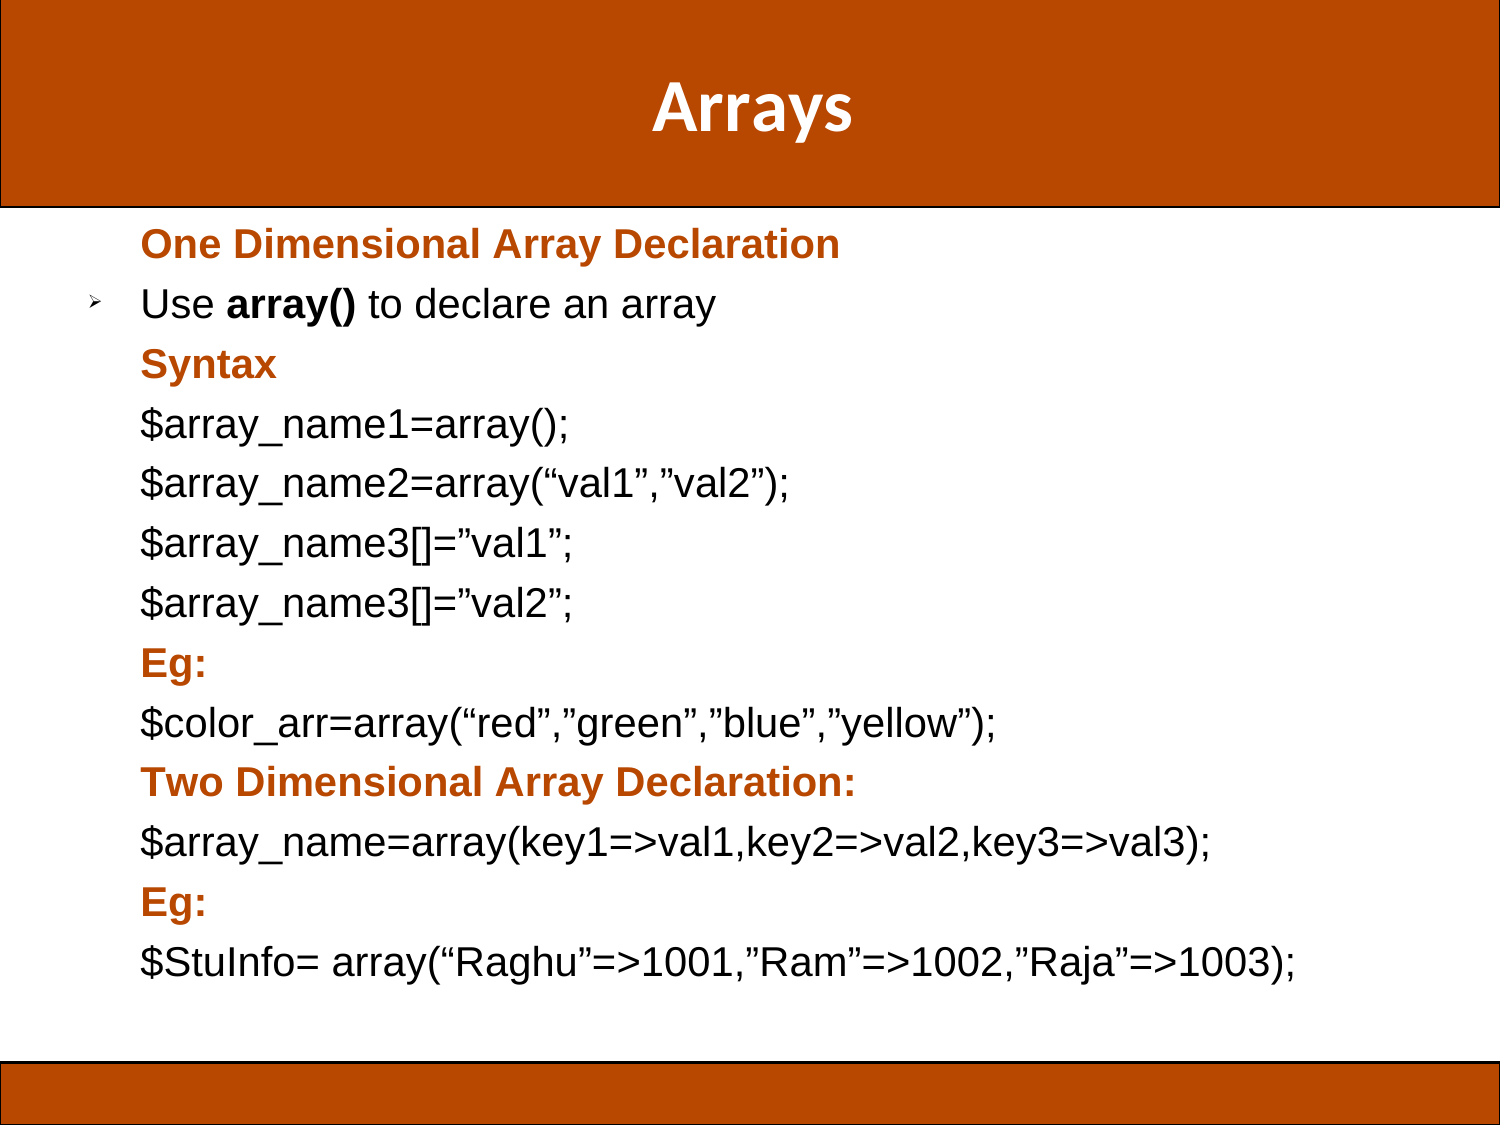

Arrays
# One Dimensional Array Declaration
Use array() to declare an array
Syntax
$array_name1=array();
$array_name2=array(“val1”,”val2”);
$array_name3[]=”val1”;
$array_name3[]=”val2”;
Eg:
$color_arr=array(“red”,”green”,”blue”,”yellow”);
Two Dimensional Array Declaration:
$array_name=array(key1=>val1,key2=>val2,key3=>val3);
Eg:
$StuInfo= array(“Raghu”=>1001,”Ram”=>1002,”Raja”=>1003);